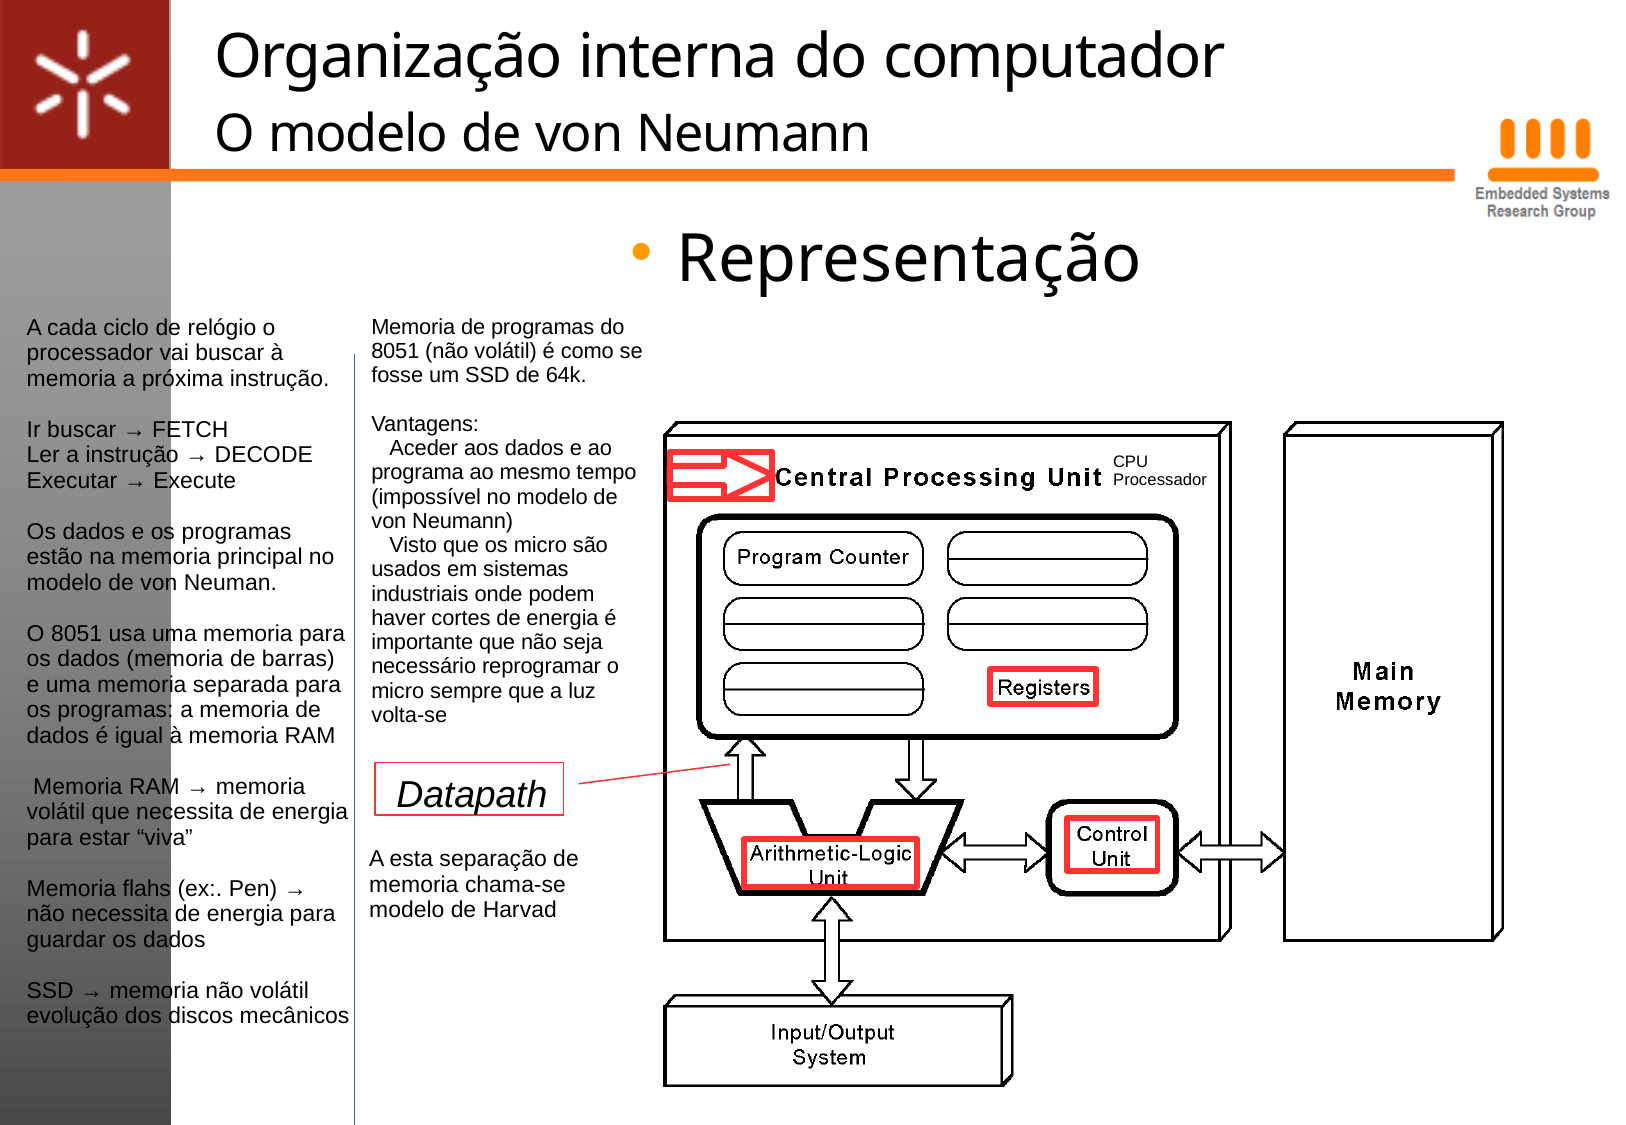

# Organização interna do computador O modelo de von Neumann
Representação
A cada ciclo de relógio o processador vai buscar à memoria a próxima instrução.
Ir buscar → FETCH
Ler a instrução → DECODE
Executar → Execute
Os dados e os programas estão na memoria principal no modelo de von Neuman.
O 8051 usa uma memoria para os dados (memoria de barras) e uma memoria separada para os programas: a memoria de dados é igual à memoria RAM
 Memoria RAM → memoria volátil que necessita de energia para estar “viva”
Memoria flahs (ex:. Pen) → não necessita de energia para guardar os dados
SSD → memoria não volátil evolução dos discos mecânicos
Memoria de programas do 8051 (não volátil) é como se fosse um SSD de 64k.
Vantagens:
 Aceder aos dados e ao programa ao mesmo tempo (impossível no modelo de von Neumann)
 Visto que os micro são usados em sistemas industriais onde podem haver cortes de energia é importante que não seja necessário reprogramar o micro sempre que a luz volta-se
CPU
Processador
Datapath
A esta separação de memoria chama-se modelo de Harvad